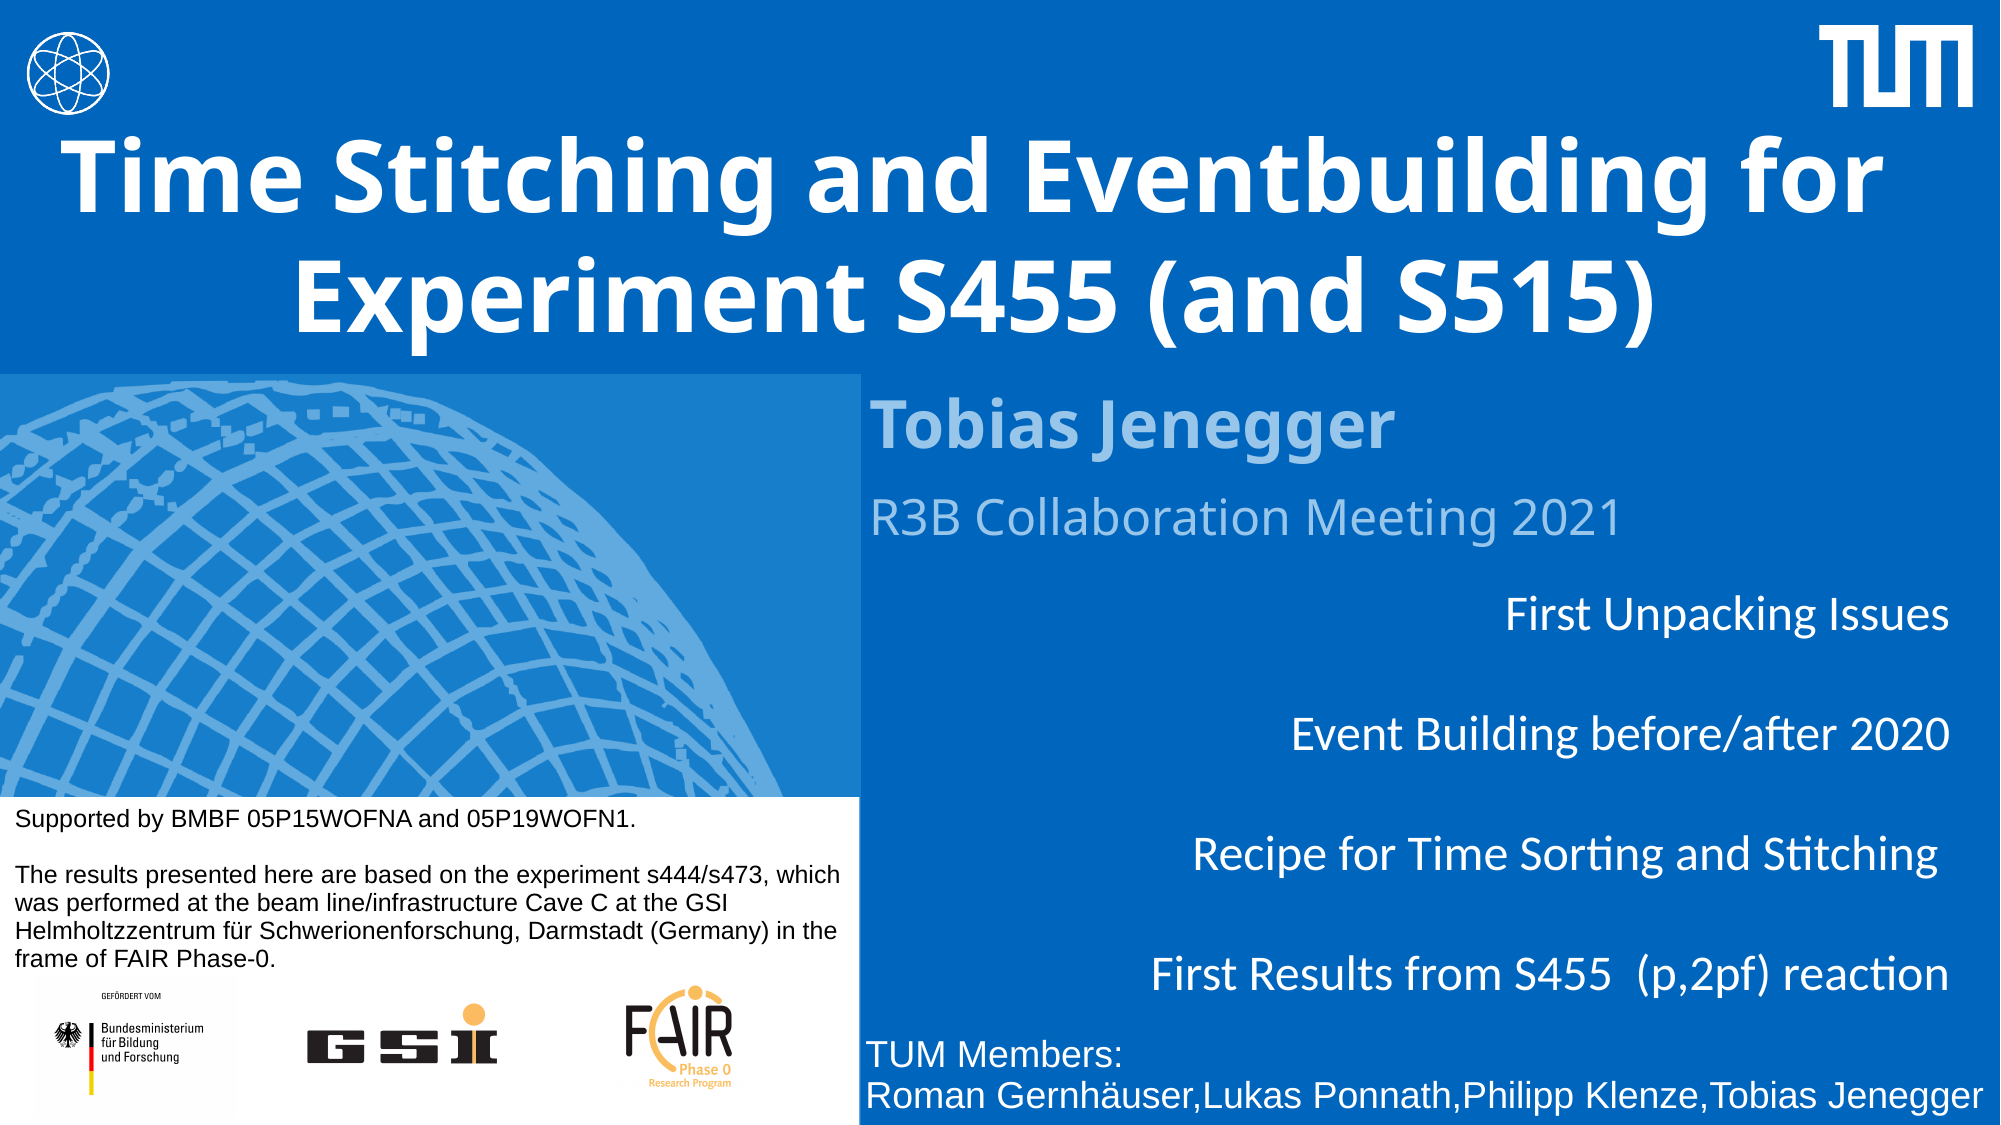

Time Stitching and Eventbuilding for Experiment S455 (and S515)
Tobias Jenegger
R3B Collaboration Meeting 2021
First Unpacking Issues
Event Building before/after 2020
Recipe for Time Sorting and Stitching
First Results from S455 (p,2pf) reaction
Supported by BMBF 05P15WOFNA and 05P19WOFN1.
The results presented here are based on the experiment s444/s473, which was performed at the beam line/infrastructure Cave C at the GSI Helmholtzzentrum für Schwerionenforschung, Darmstadt (Germany) in the frame of FAIR Phase-0.
Physics with R3B
CALIFA – Design
TUM Members:
Roman Gernhäuser,Lukas Ponnath,Philipp Klenze,Tobias Jenegger